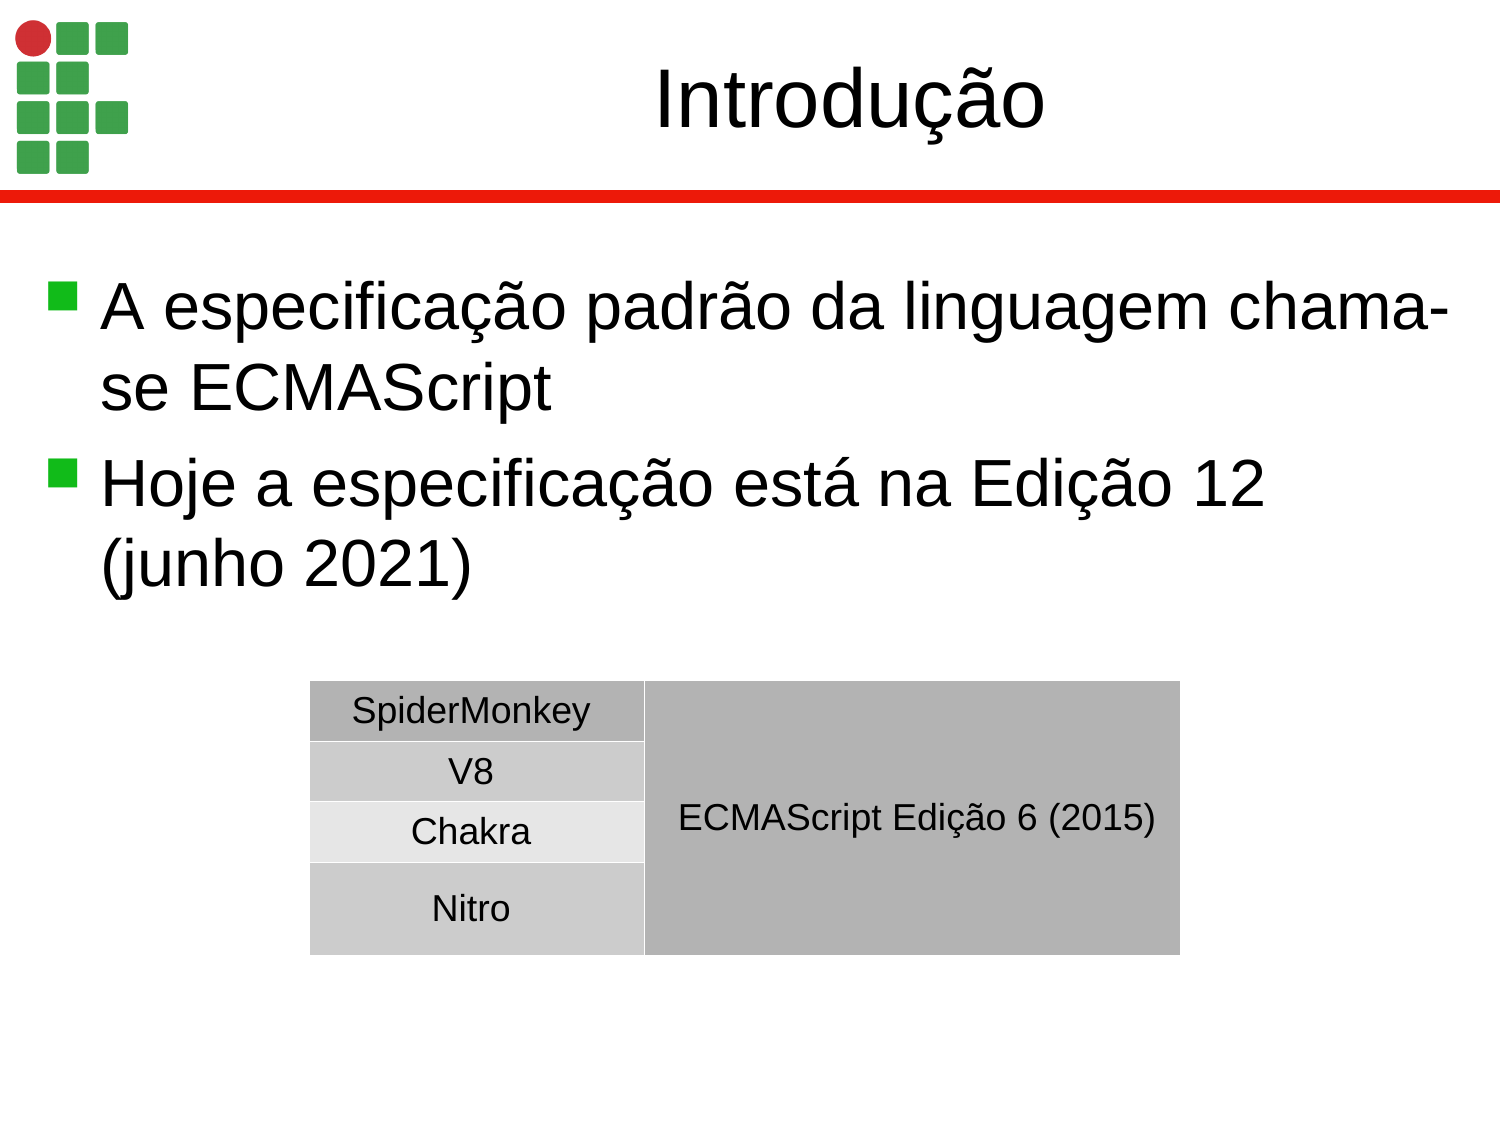

# Introdução
A especificação padrão da linguagem chama-se ECMAScript
Hoje a especificação está na Edição 12 (junho 2021)
| SpiderMonkey | ECMAScript Edição 6 (2015) |
| --- | --- |
| V8 | |
| Chakra | |
| Nitro | |